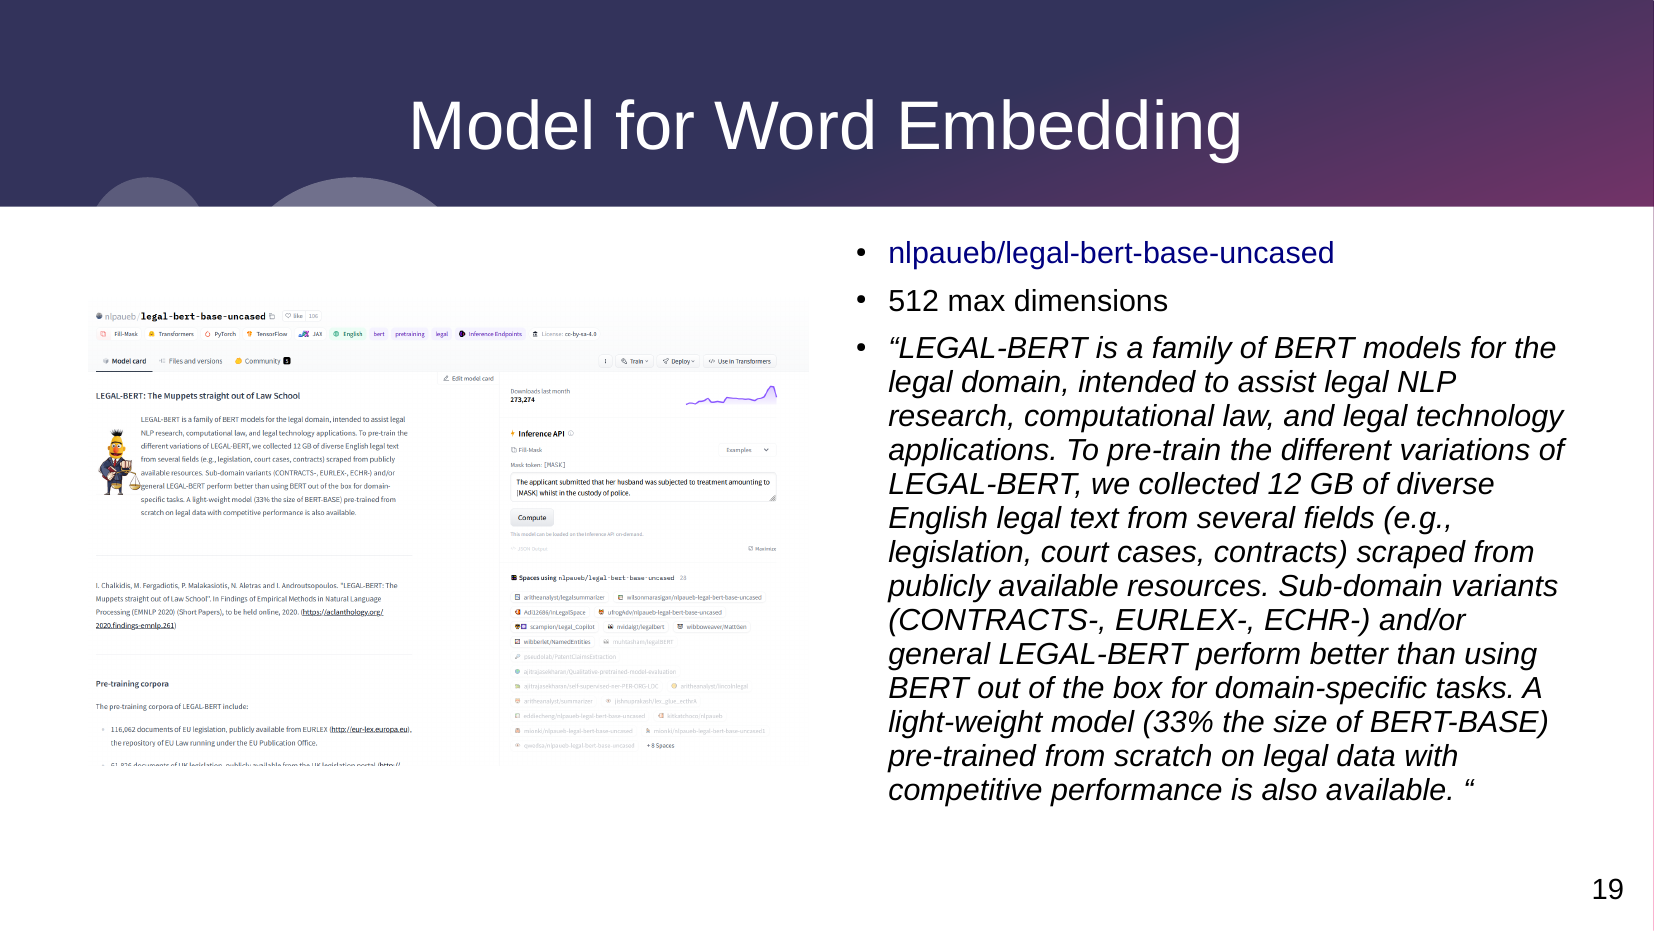

# Model for Word Embedding
nlpaueb/legal-bert-base-uncased
512 max dimensions
“LEGAL-BERT is a family of BERT models for the legal domain, intended to assist legal NLP research, computational law, and legal technology applications. To pre-train the different variations of LEGAL-BERT, we collected 12 GB of diverse English legal text from several fields (e.g., legislation, court cases, contracts) scraped from publicly available resources. Sub-domain variants (CONTRACTS-, EURLEX-, ECHR-) and/or general LEGAL-BERT perform better than using BERT out of the box for domain-specific tasks. A light-weight model (33% the size of BERT-BASE) pre-trained from scratch on legal data with competitive performance is also available. “